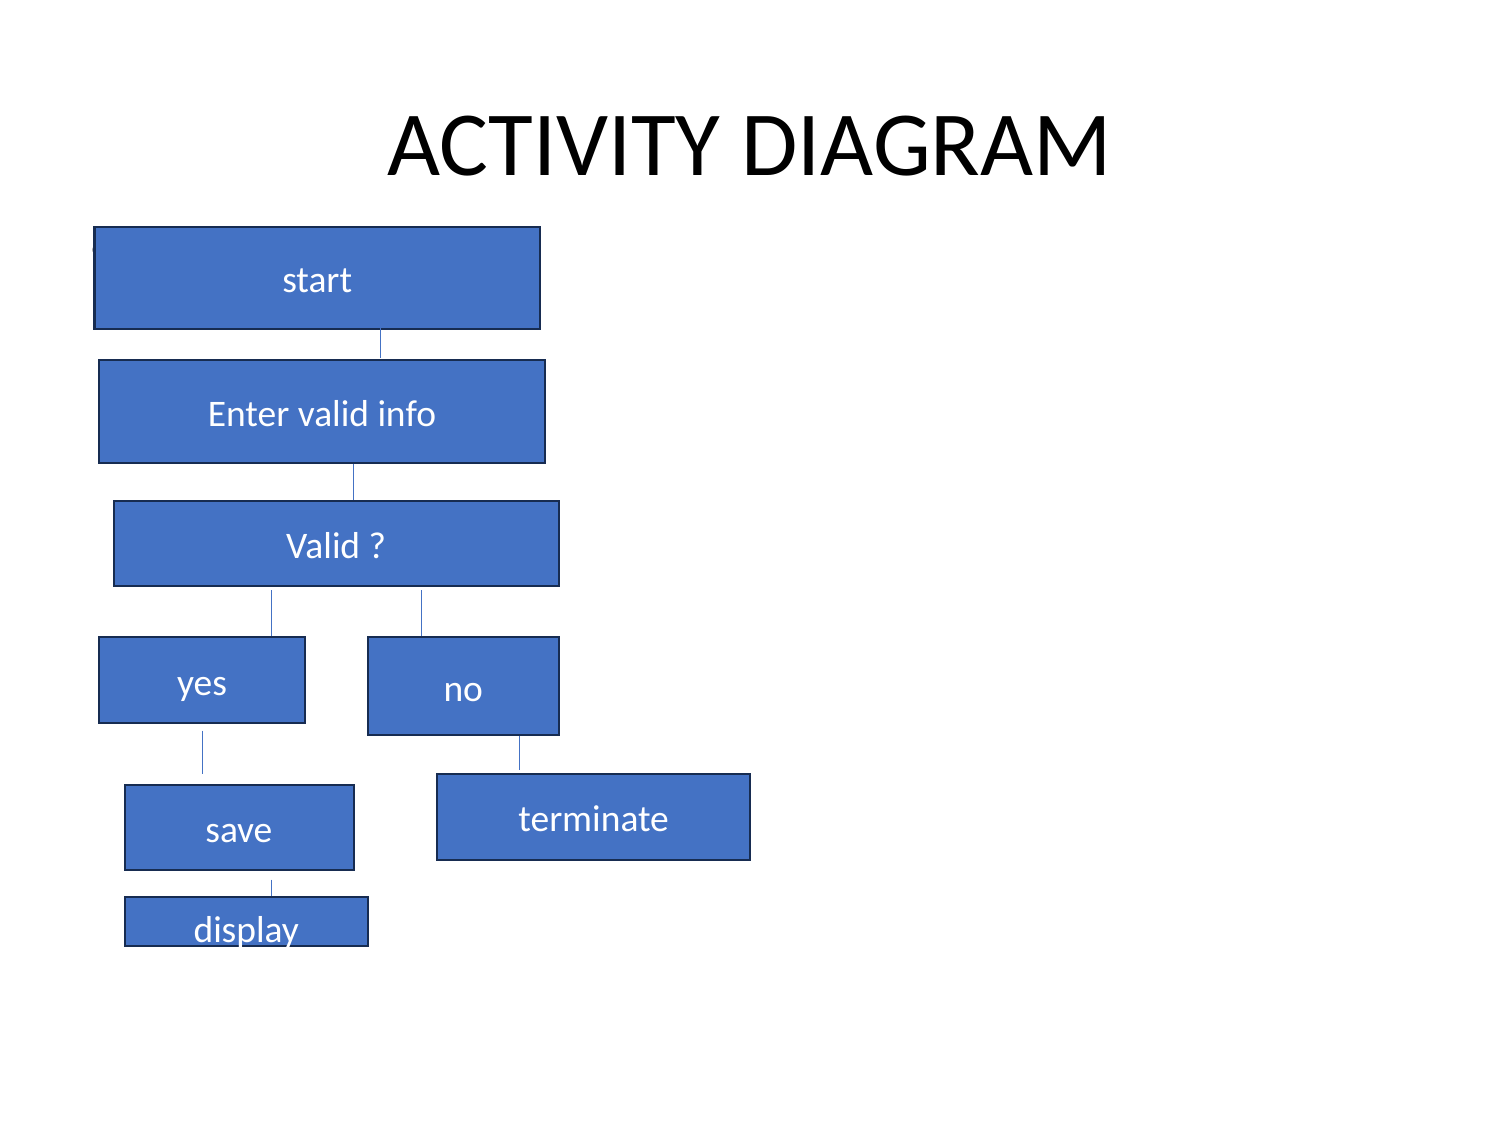

# ACTIVITY DIAGRAM
k
start
Enter valid info
Valid ?
yes
no
terminate
save
display